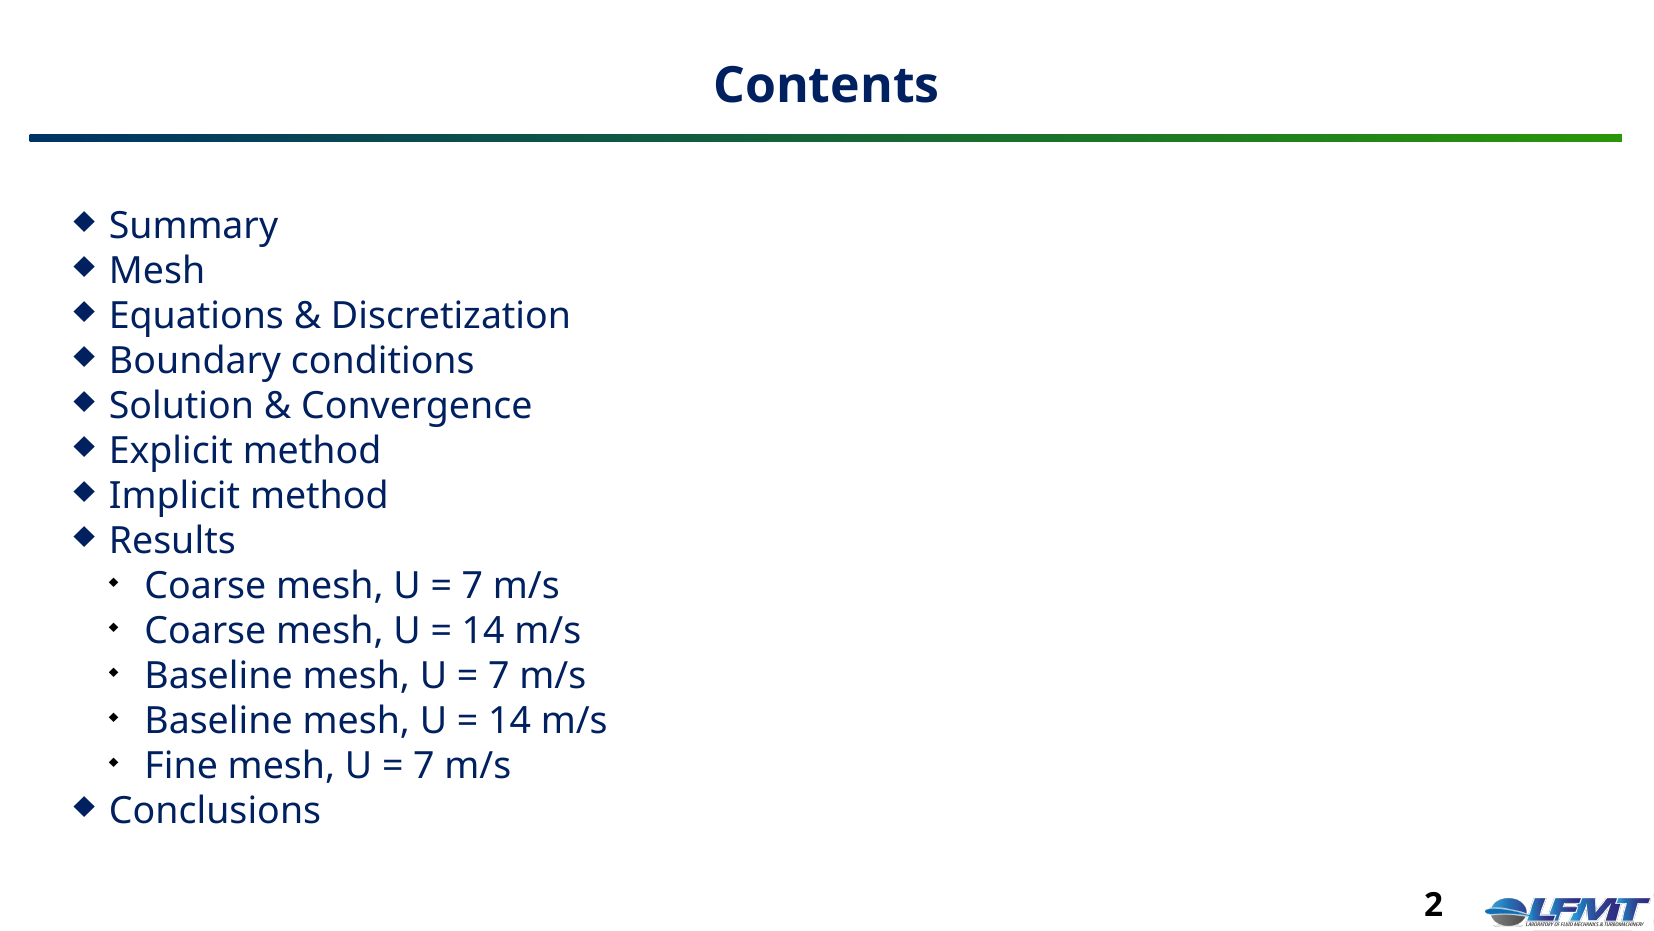

# Contents
Summary
Mesh
Equations & Discretization
Boundary conditions
Solution & Convergence
Explicit method
Implicit method
Results
Coarse mesh, U = 7 m/s
Coarse mesh, U = 14 m/s
Baseline mesh, U = 7 m/s
Baseline mesh, U = 14 m/s
Fine mesh, U = 7 m/s
Conclusions